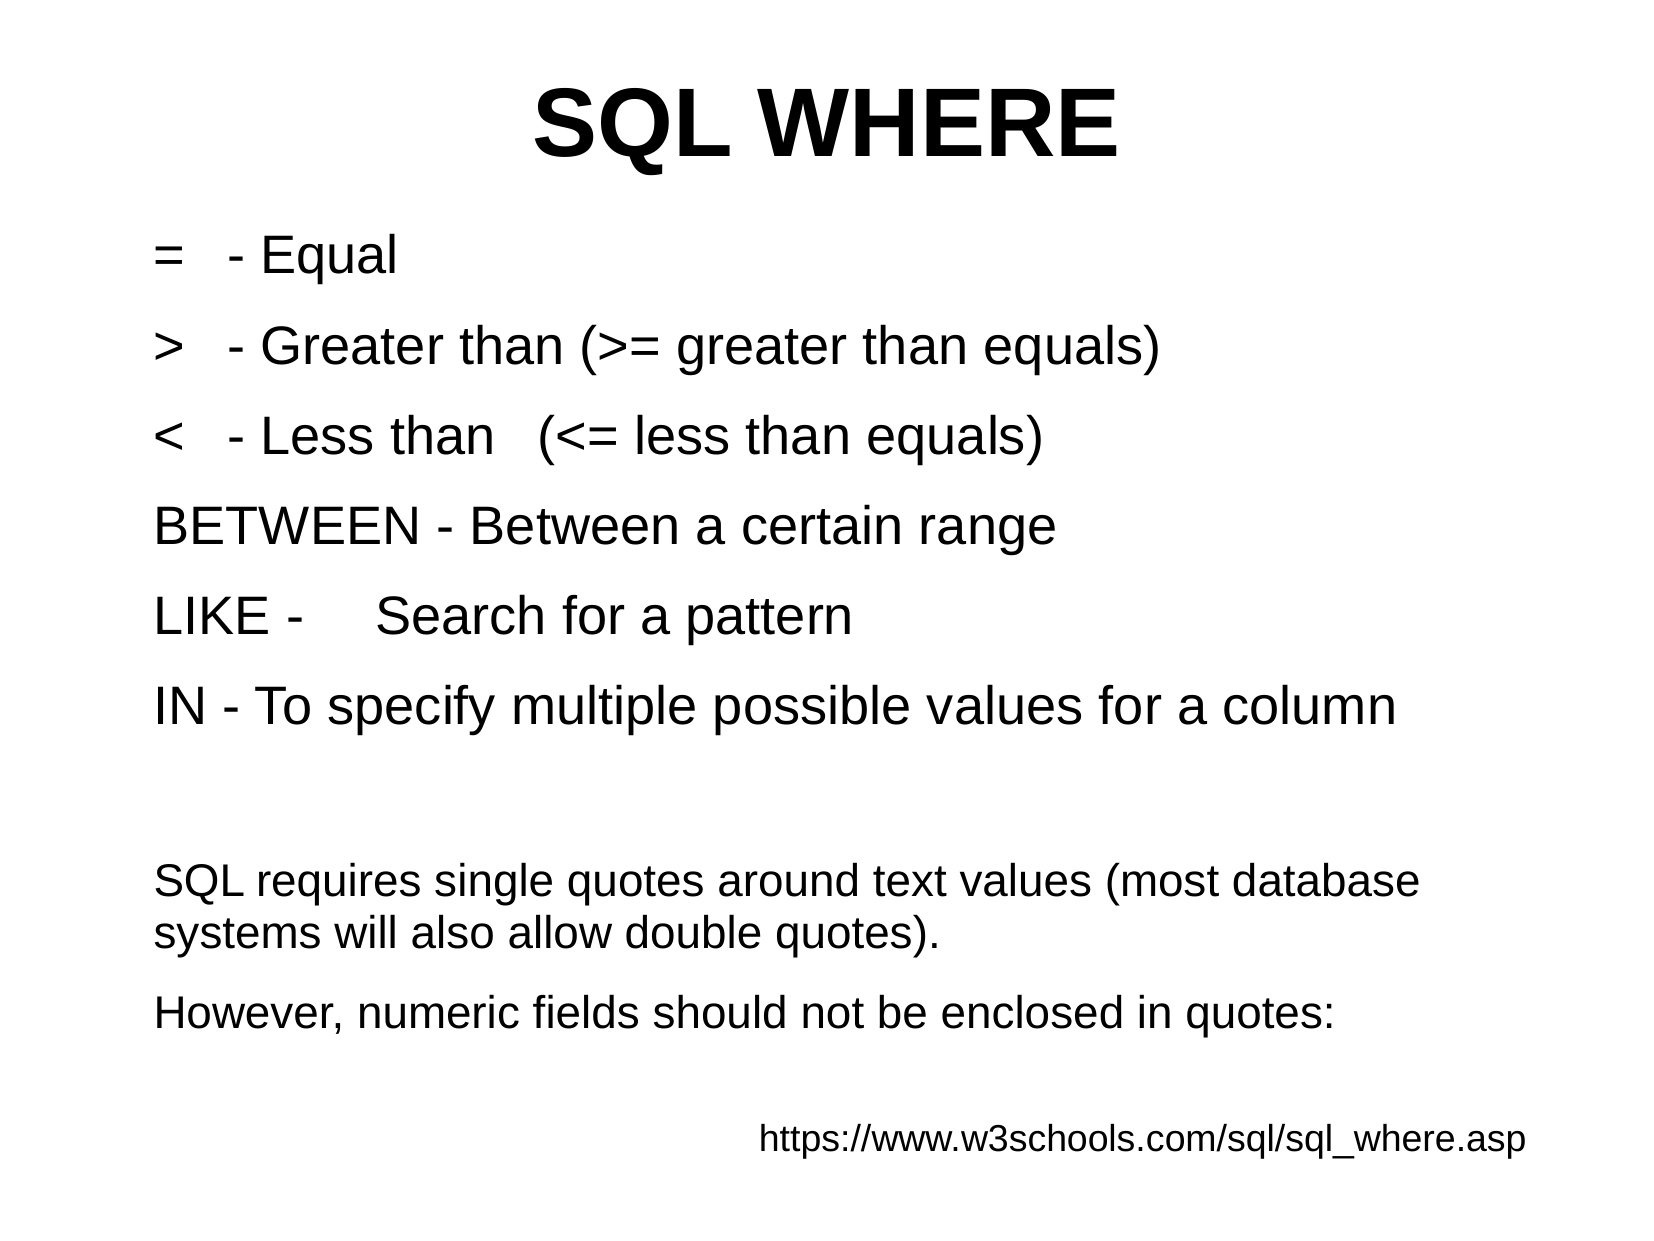

# SQL WHERE
=	- Equal
>	- Greater than (>= greater than equals)
<	- Less than	 (<= less than equals)
BETWEEN - Between a certain range
LIKE - 	Search for a pattern
IN - To specify multiple possible values for a column
SQL requires single quotes around text values (most database systems will also allow double quotes).
However, numeric fields should not be enclosed in quotes:
https://www.w3schools.com/sql/sql_where.asp